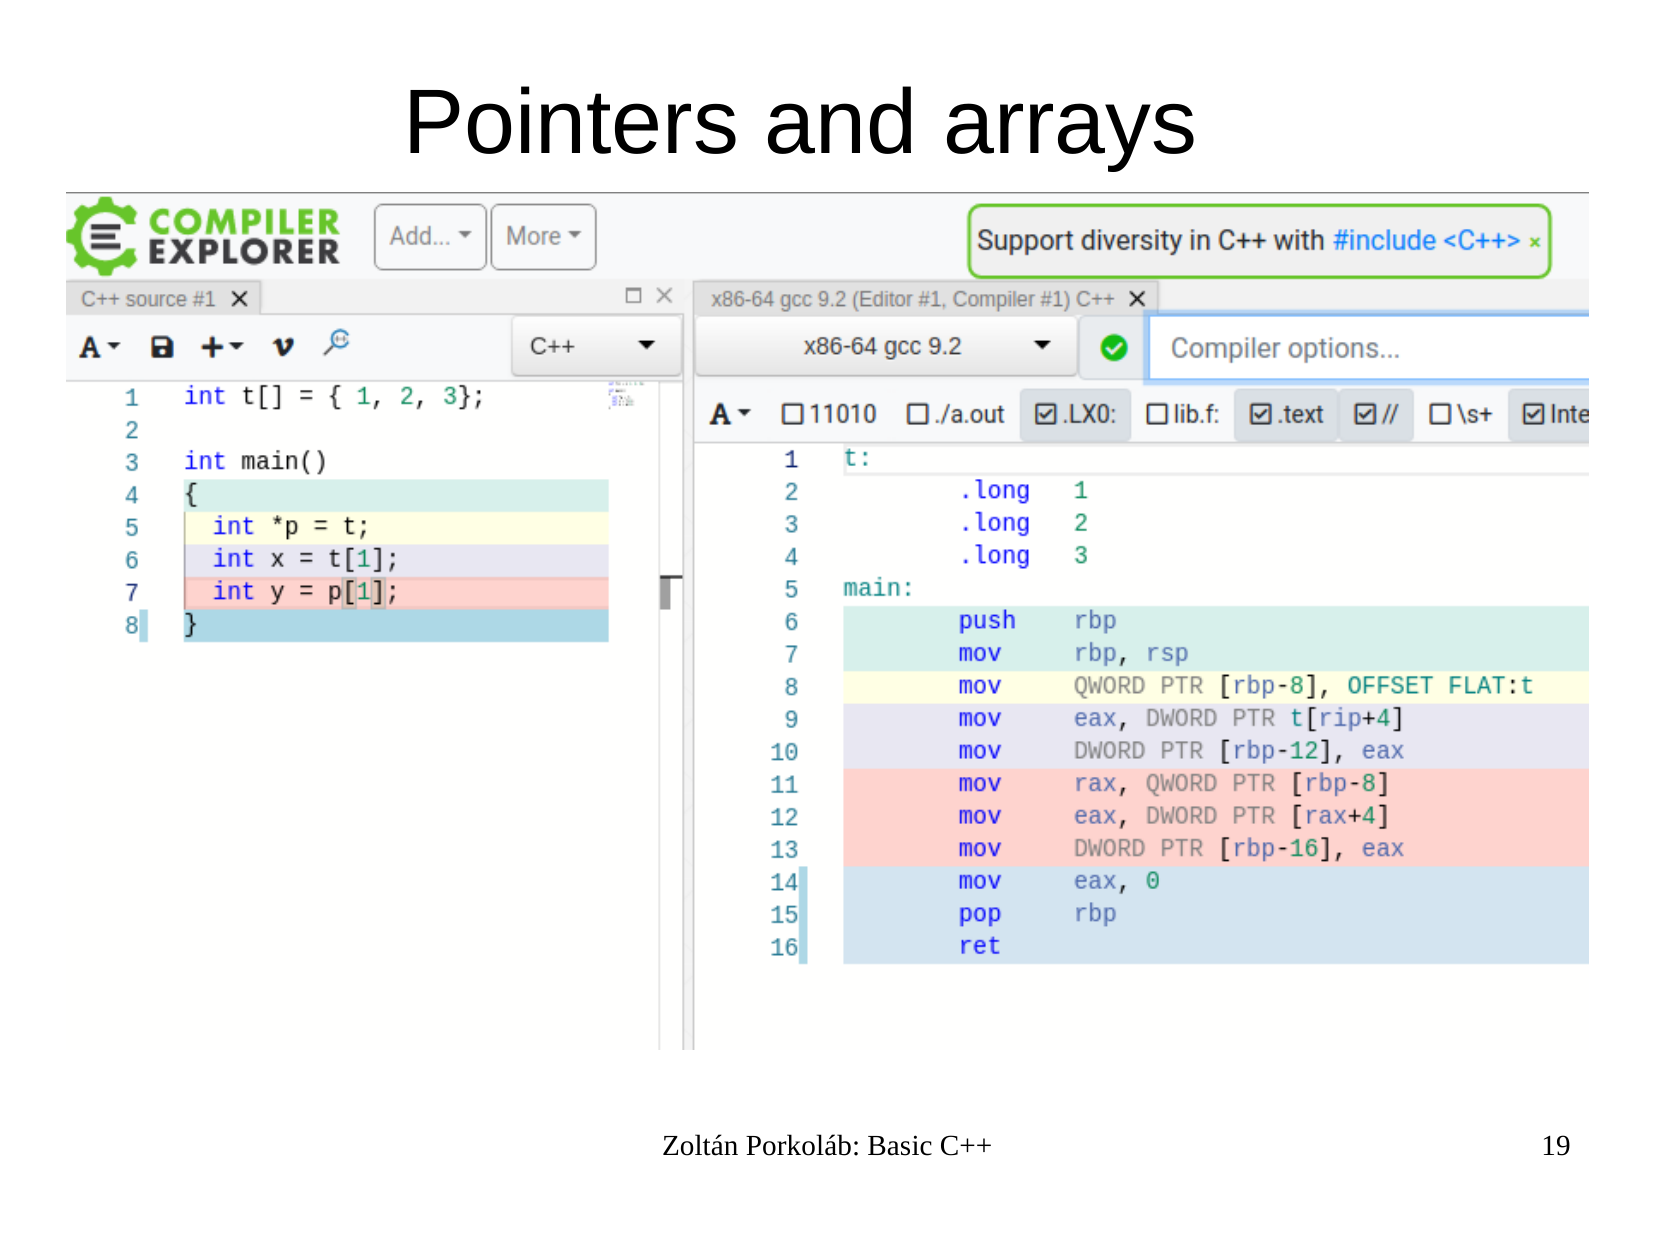

# Pointers and arrays
Zoltán Porkoláb: Basic C++
19